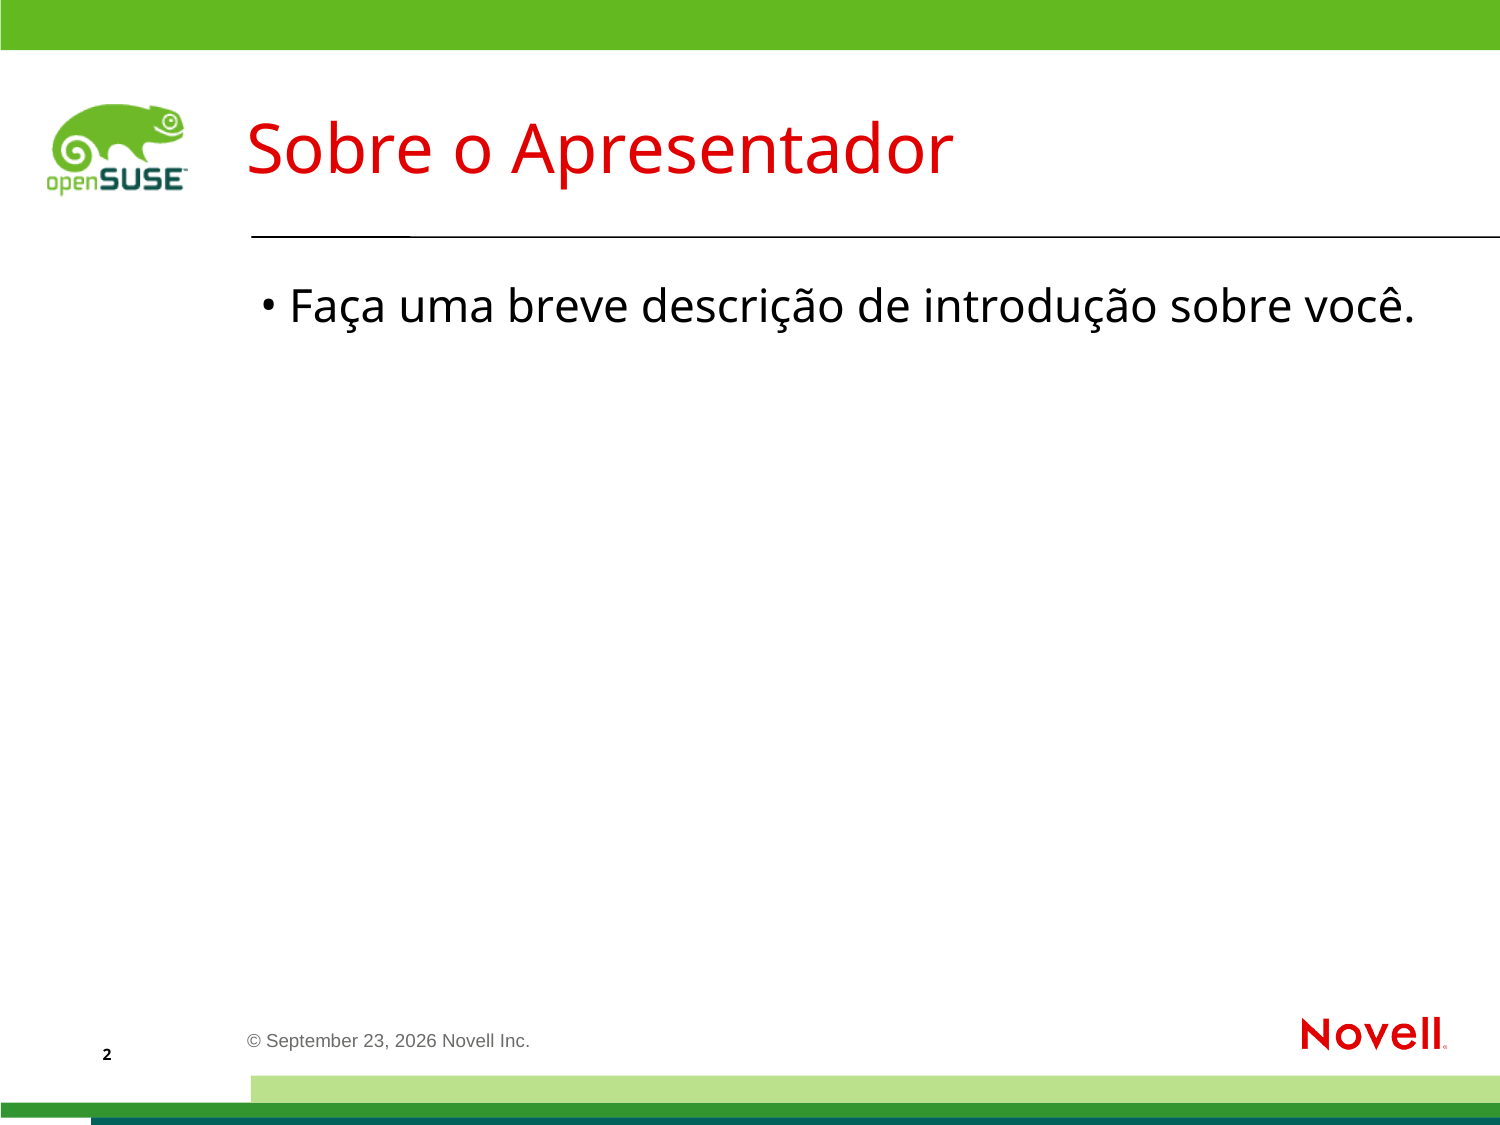

# Sobre o Apresentador
 Faça uma breve descrição de introdução sobre você.